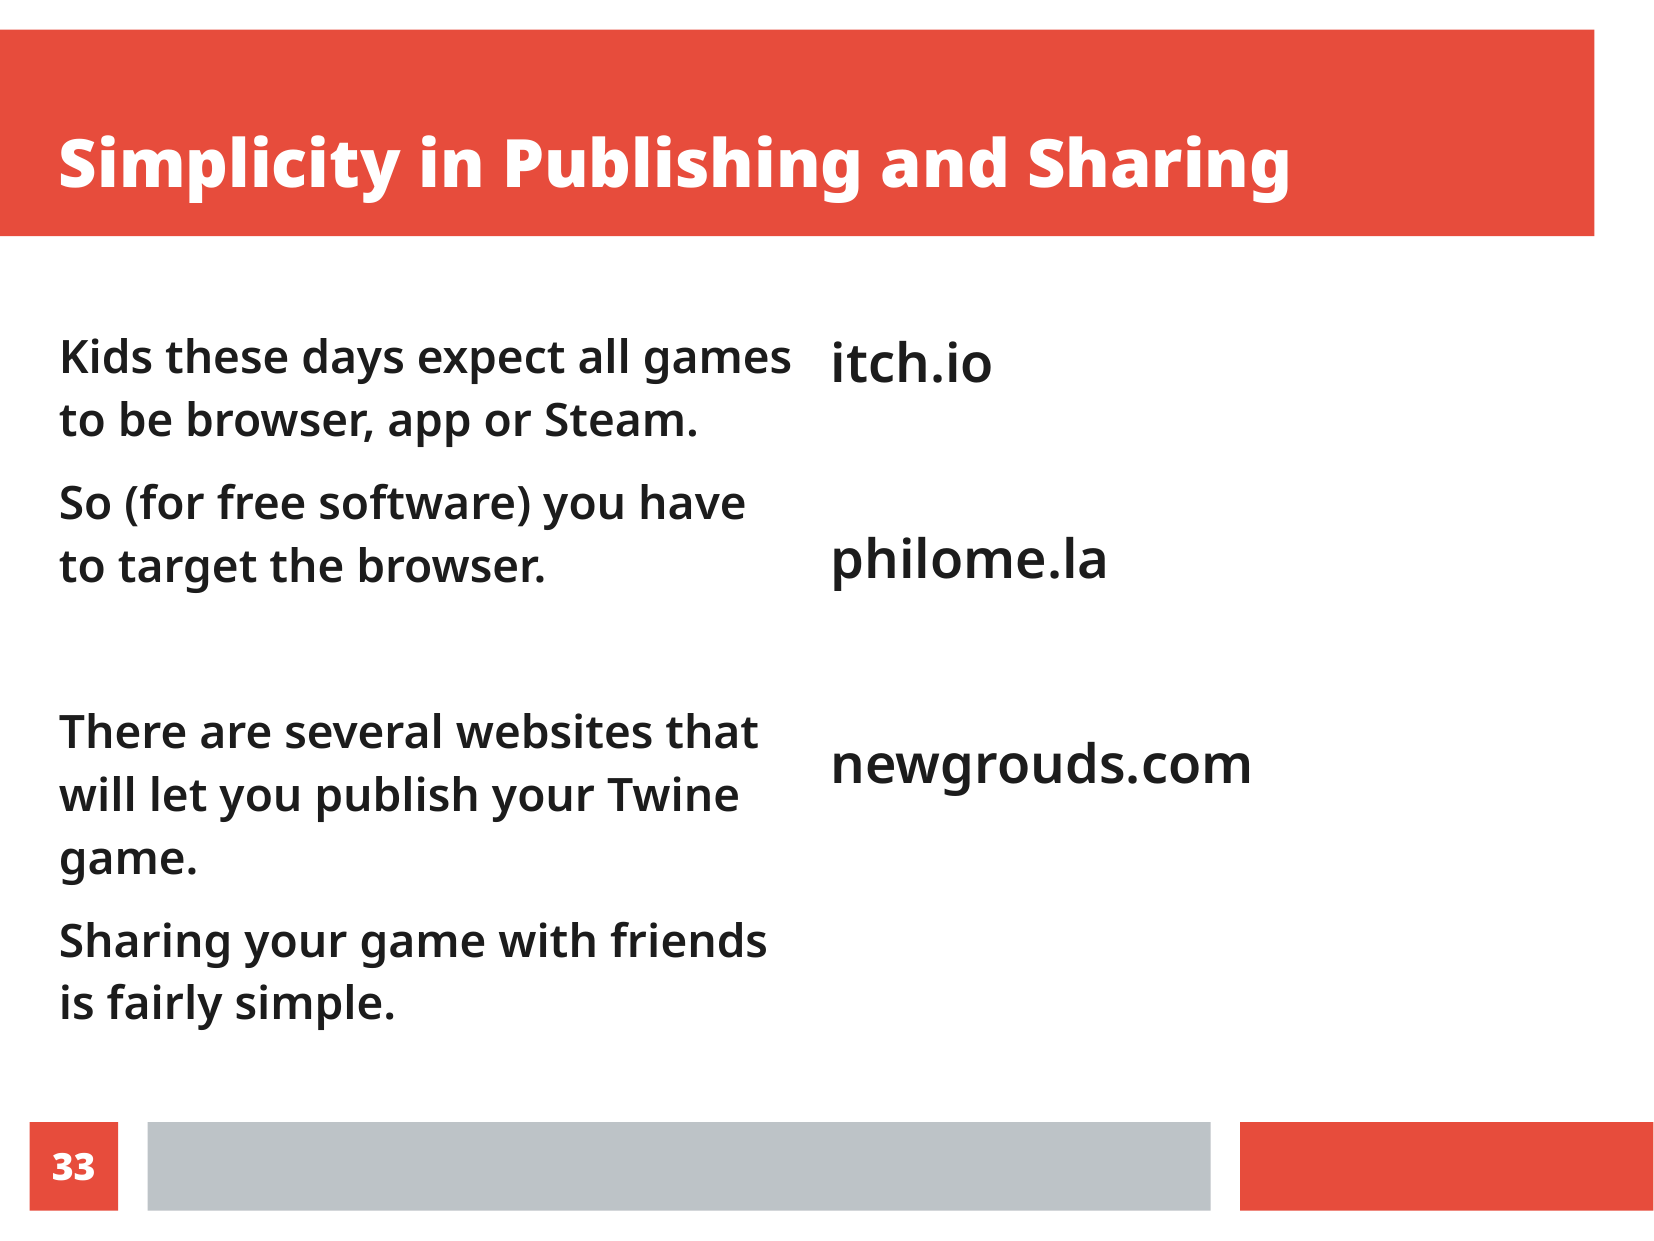

# Simplicity in Publishing and Sharing
Kids these days expect all games to be browser, app or Steam.
So (for free software) you have to target the browser.
There are several websites that will let you publish your Twine game.
Sharing your game with friends is fairly simple.
itch.io
philome.la
newgrouds.com
33